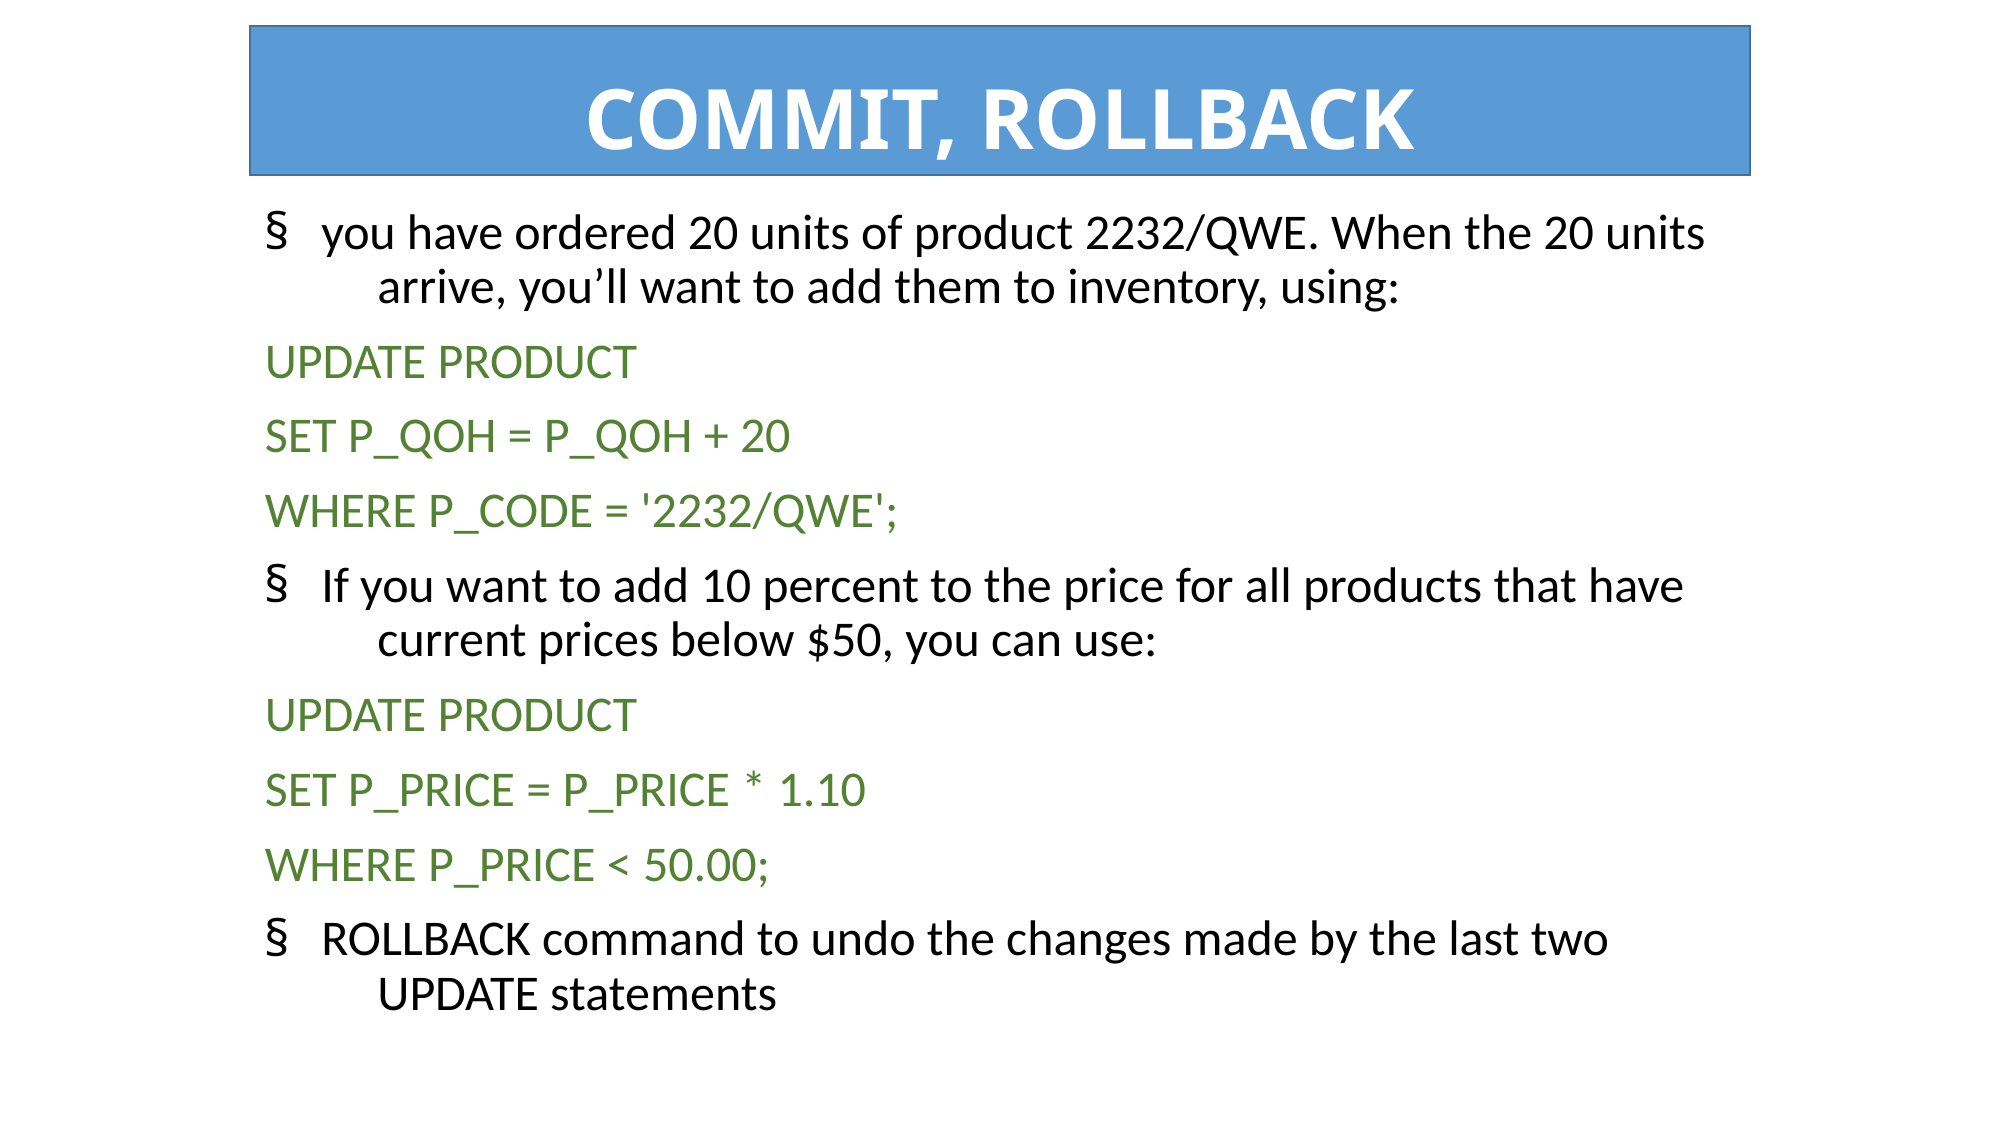

# COMMIT, ROLLBACK
you have ordered 20 units of product 2232/QWE. When the 20 units arrive, you’ll want to add them to inventory, using:
UPDATE PRODUCT
SET P_QOH = P_QOH + 20
WHERE P_CODE = '2232/QWE';
If you want to add 10 percent to the price for all products that have current prices below $50, you can use:
UPDATE PRODUCT
SET P_PRICE = P_PRICE * 1.10
WHERE P_PRICE < 50.00;
ROLLBACK command to undo the changes made by the last two UPDATE statements